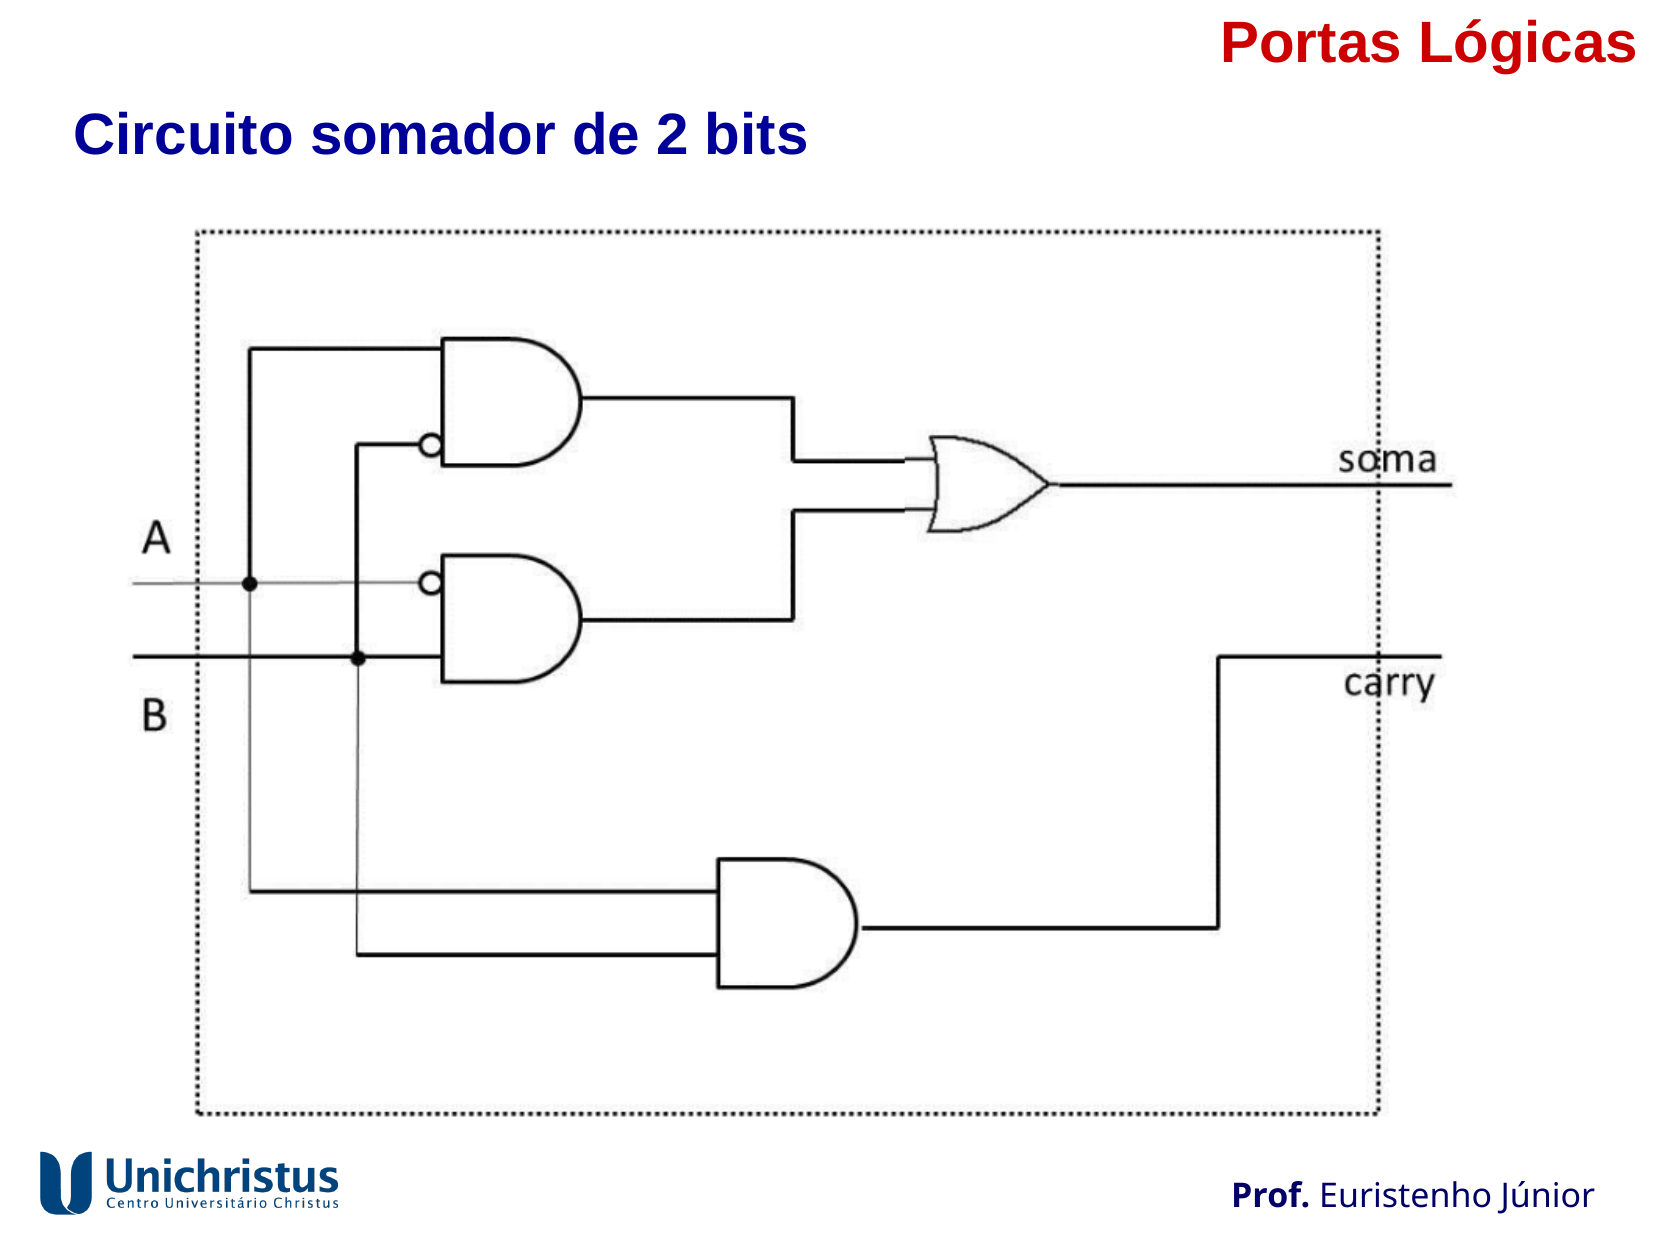

Portas Lógicas
Circuito somador de 2 bits
Prof. Euristenho Júnior